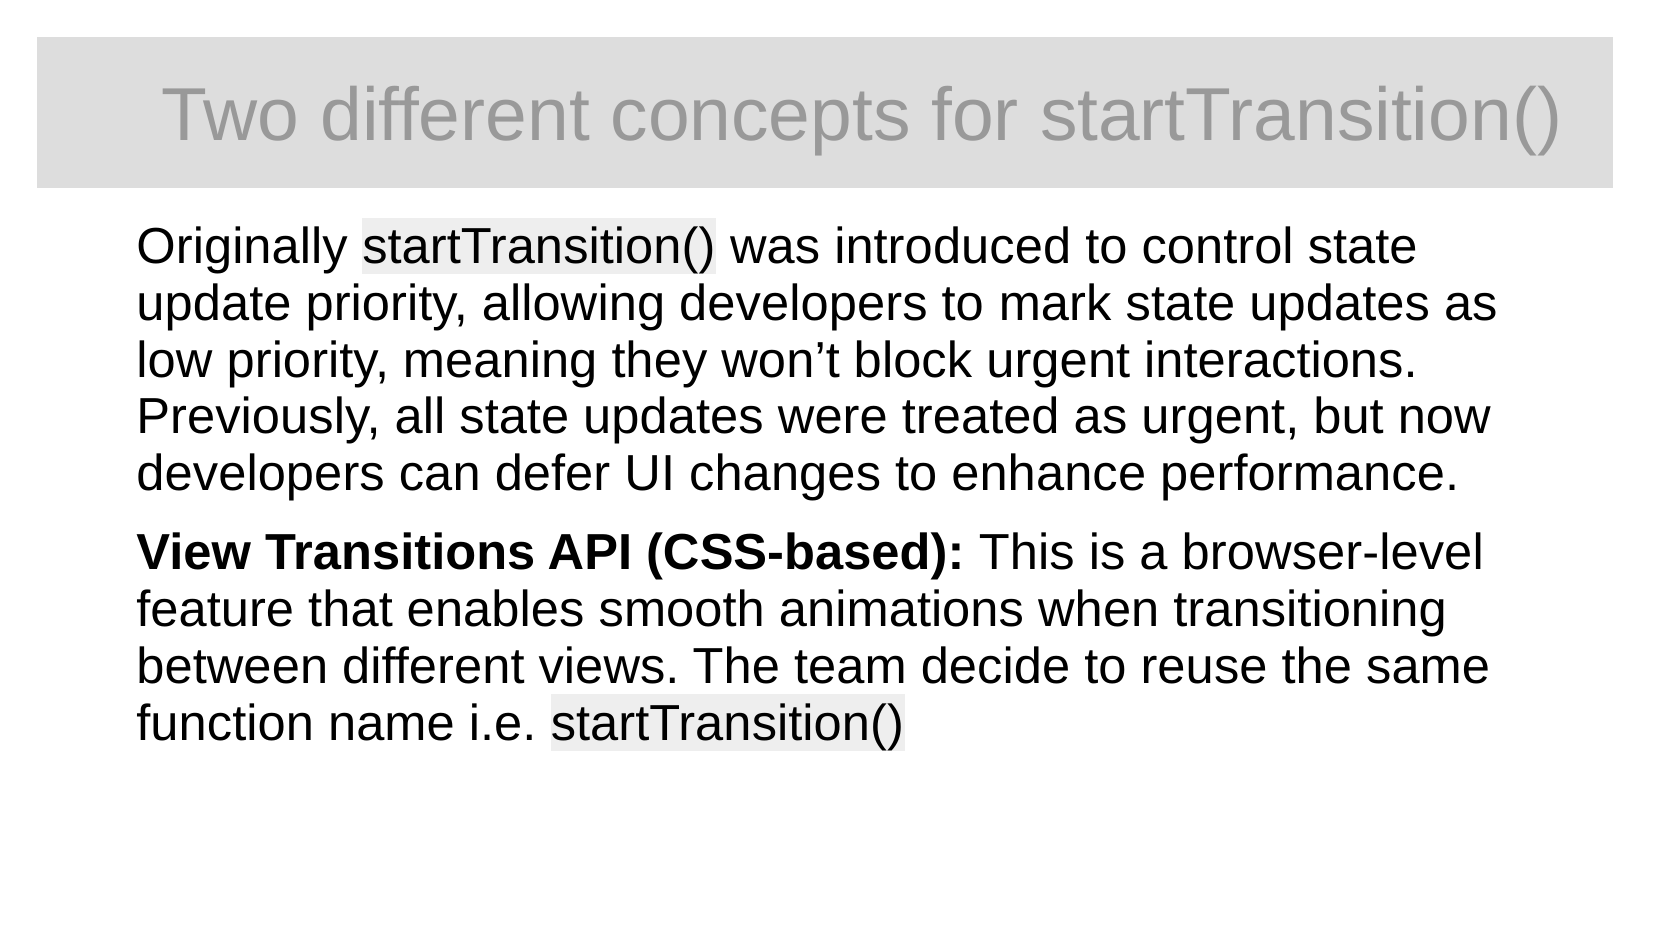

# Two different concepts for startTransition()
Originally startTransition() was introduced to control state update priority, allowing developers to mark state updates as low priority, meaning they won’t block urgent interactions. Previously, all state updates were treated as urgent, but now developers can defer UI changes to enhance performance.
View Transitions API (CSS-based): This is a browser-level feature that enables smooth animations when transitioning between different views. The team decide to reuse the same function name i.e. startTransition()